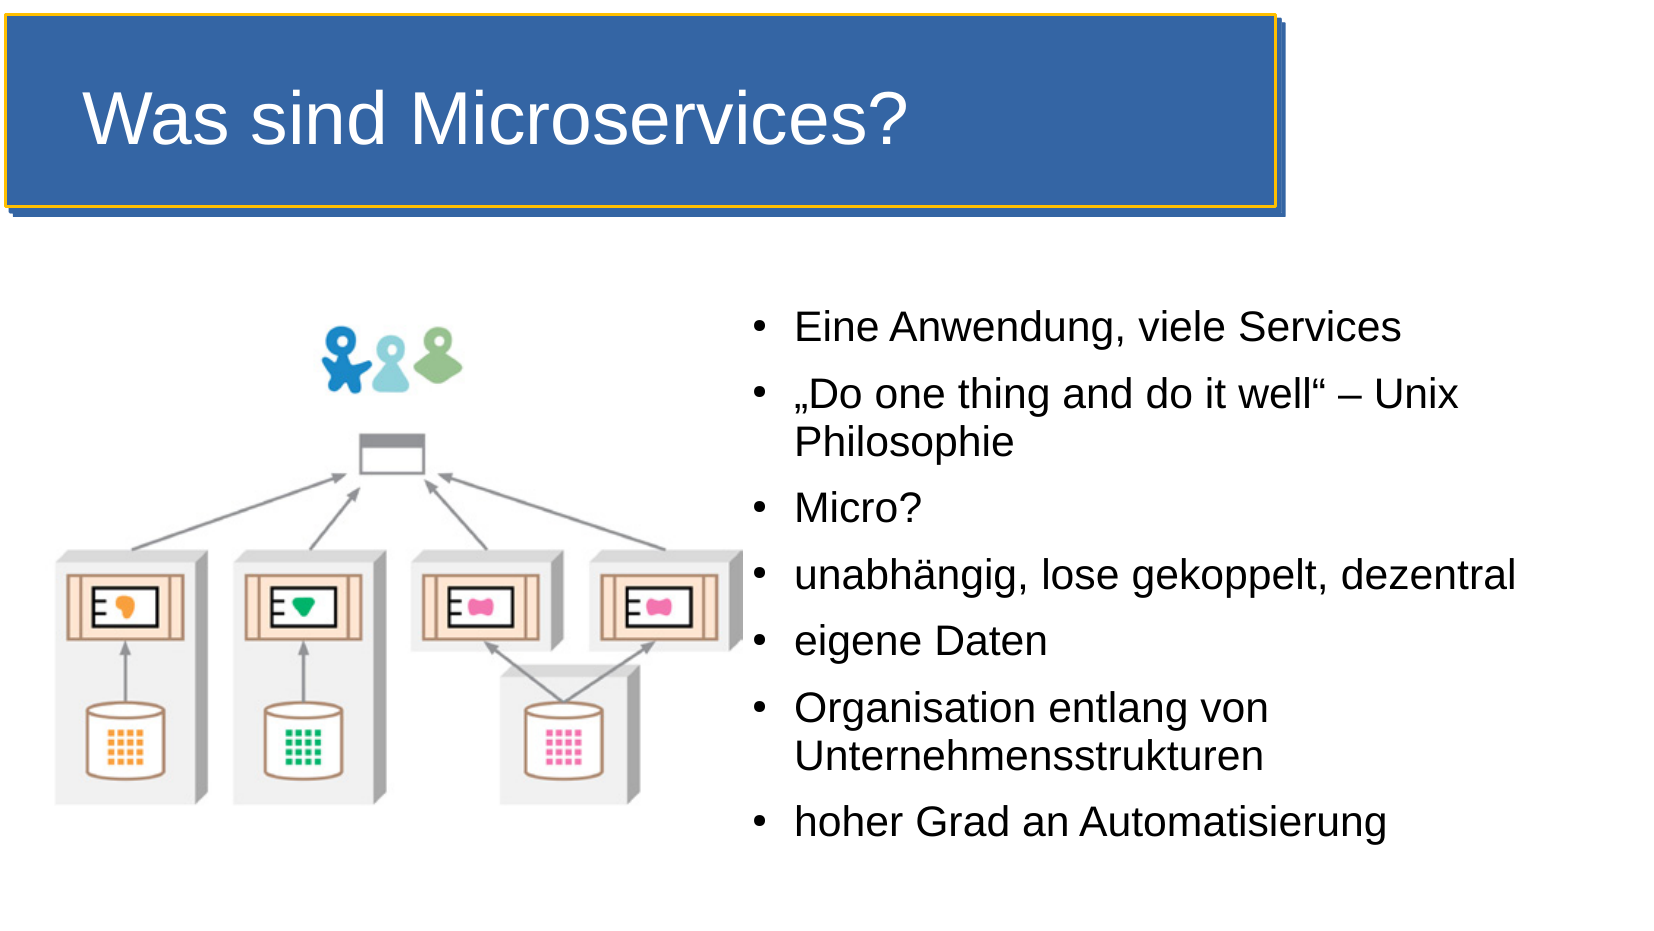

# Was sind Microservices?
Eine Anwendung, viele Services
„Do one thing and do it well“ – Unix Philosophie
Micro?
unabhängig, lose gekoppelt, dezentral
eigene Daten
Organisation entlang von Unternehmensstrukturen
hoher Grad an Automatisierung